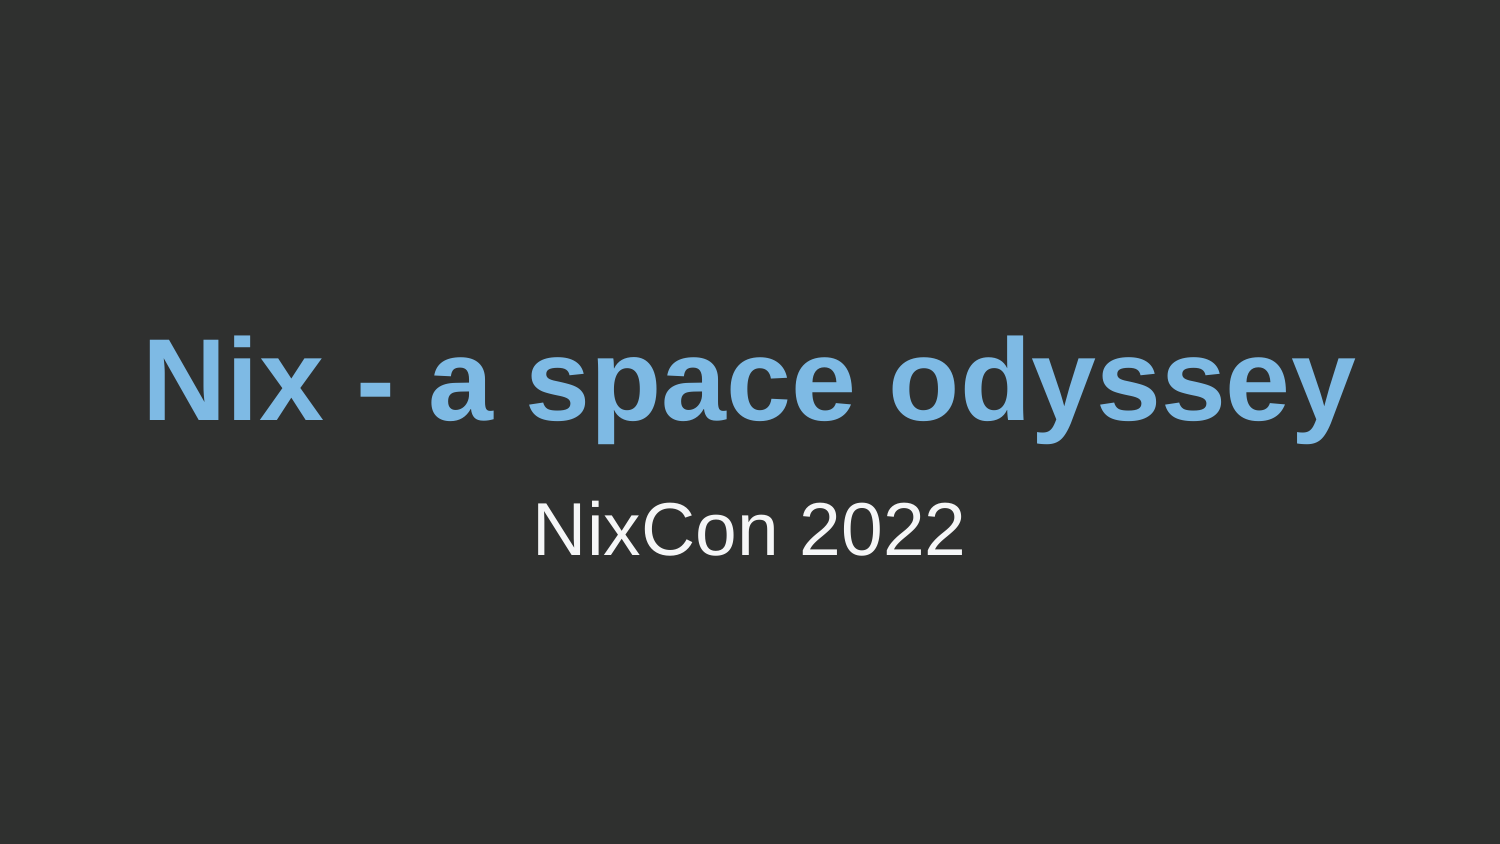

# Nix - a space odyssey
NixCon 2022